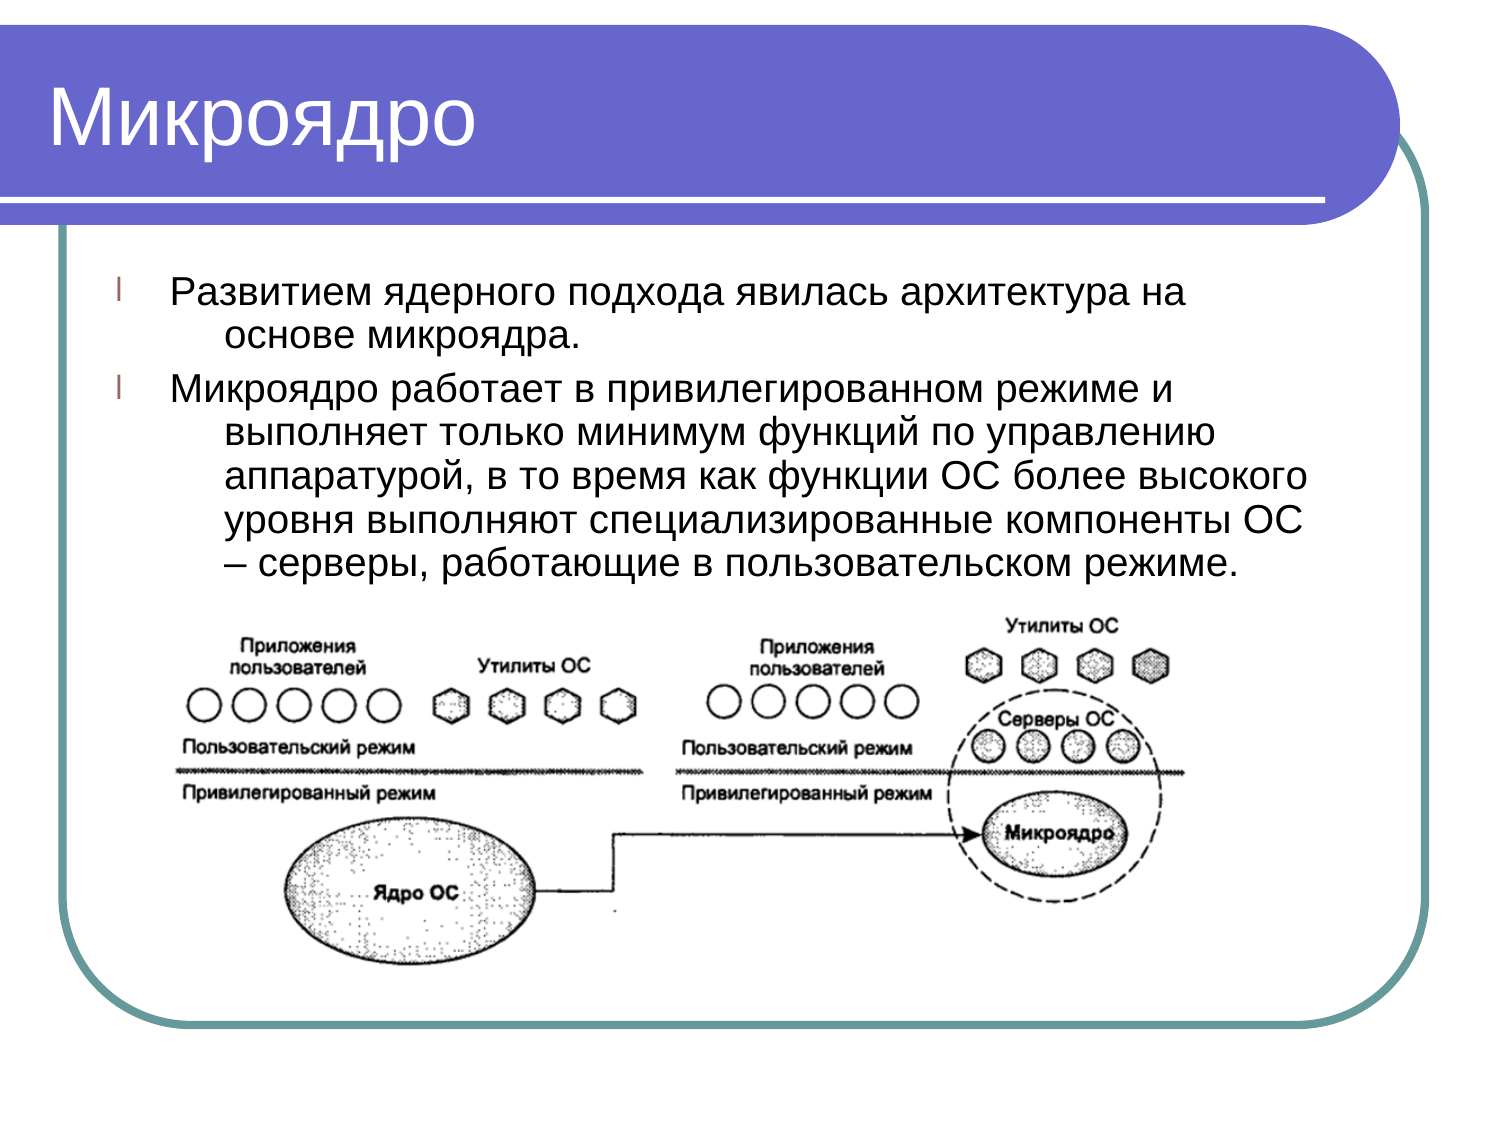

# Микроядро
Развитием ядерного подхода явилась архитектура на основе микроядра.
Микроядро работает в привилегированном режиме и выполняет только минимум функций по управлению аппаратурой, в то время как функции ОС более высокого уровня выполняют специализированные компоненты ОС – серверы, работающие в пользовательском режиме.